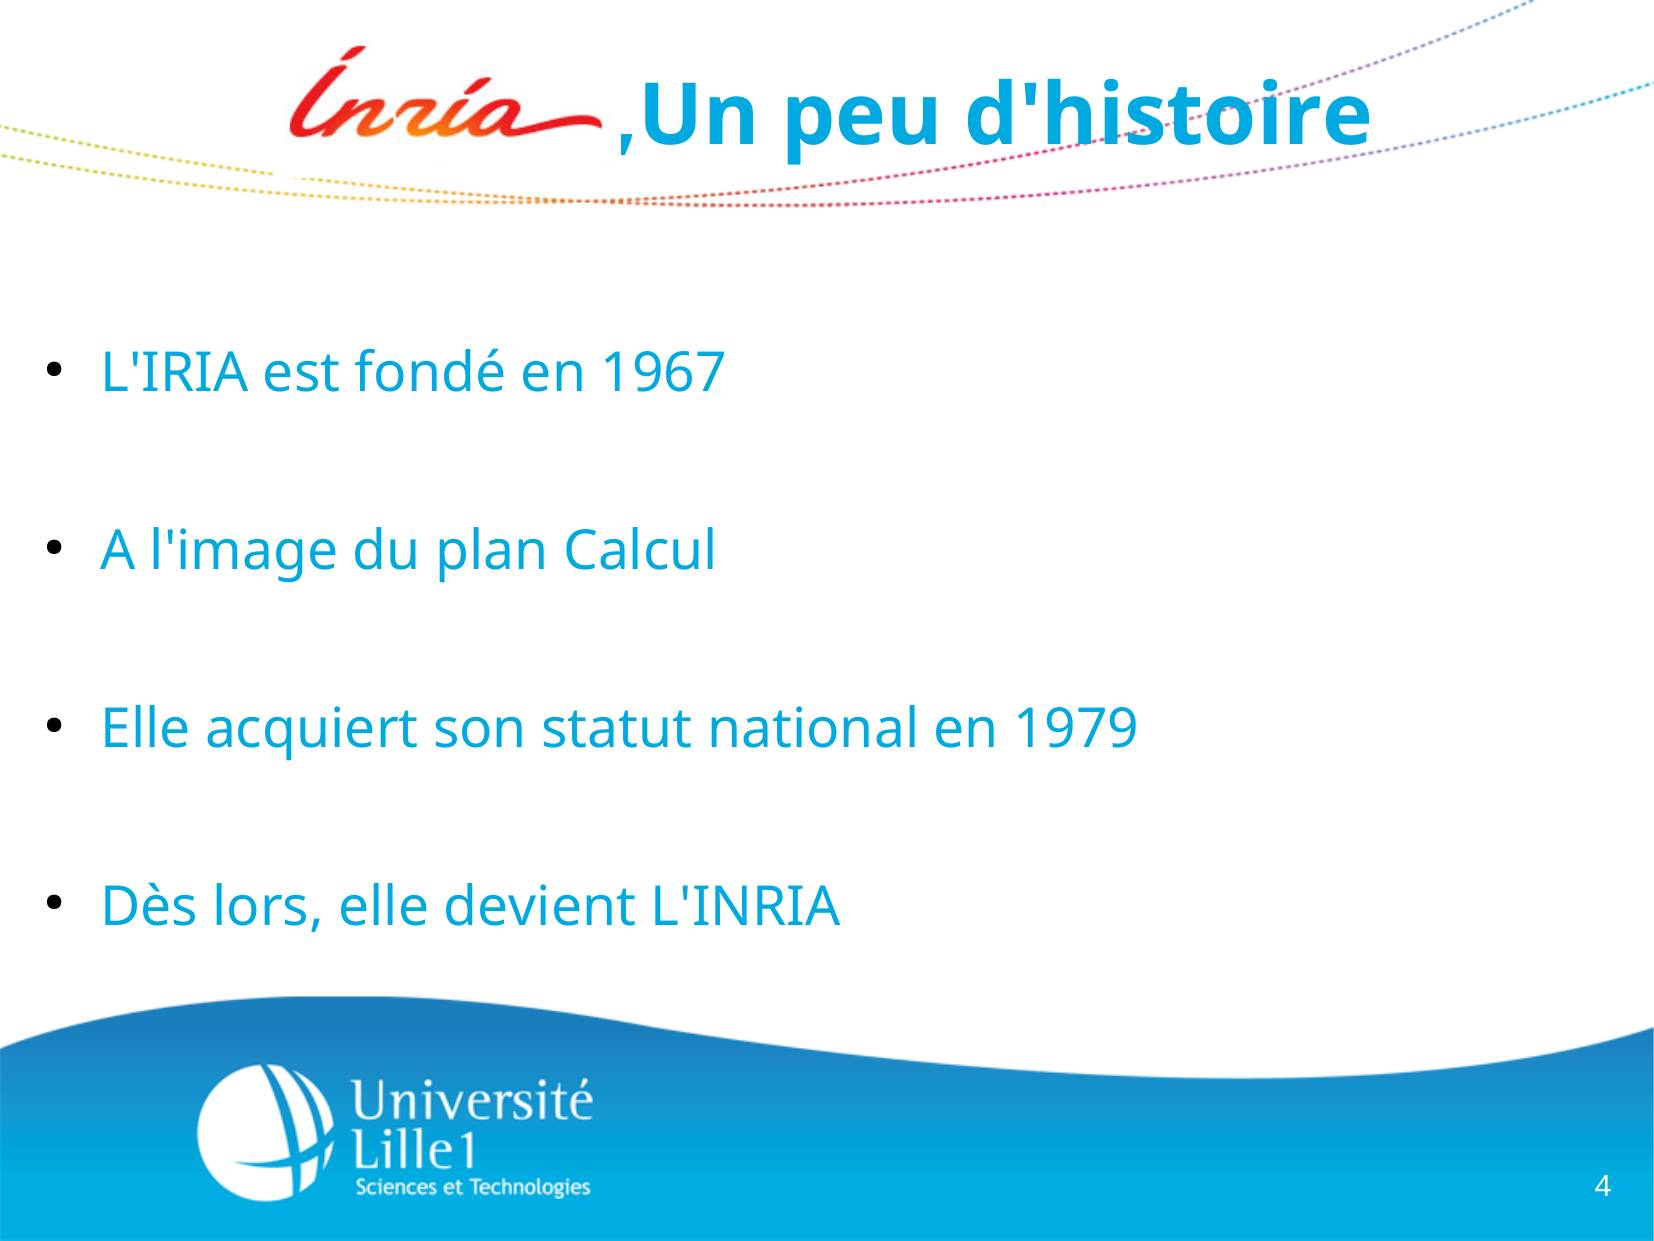

# ,Un peu d'histoire
L'IRIA est fondé en 1967
A l'image du plan Calcul
Elle acquiert son statut national en 1979
Dès lors, elle devient L'INRIA
4